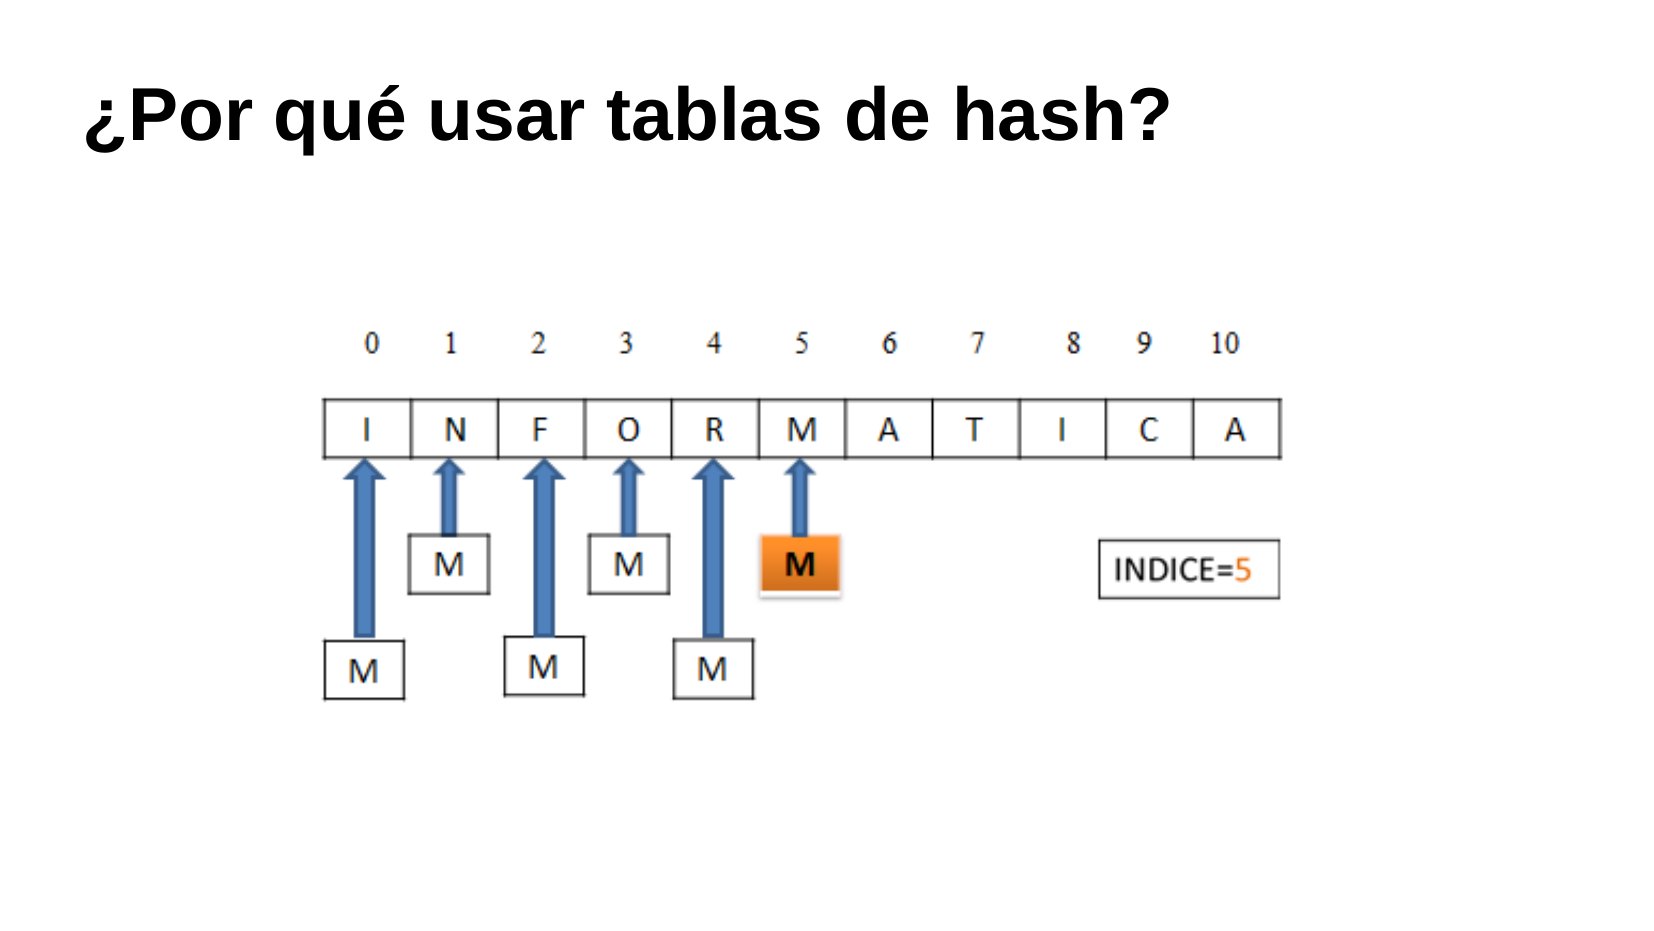

# ¿Por qué usar tablas de hash?